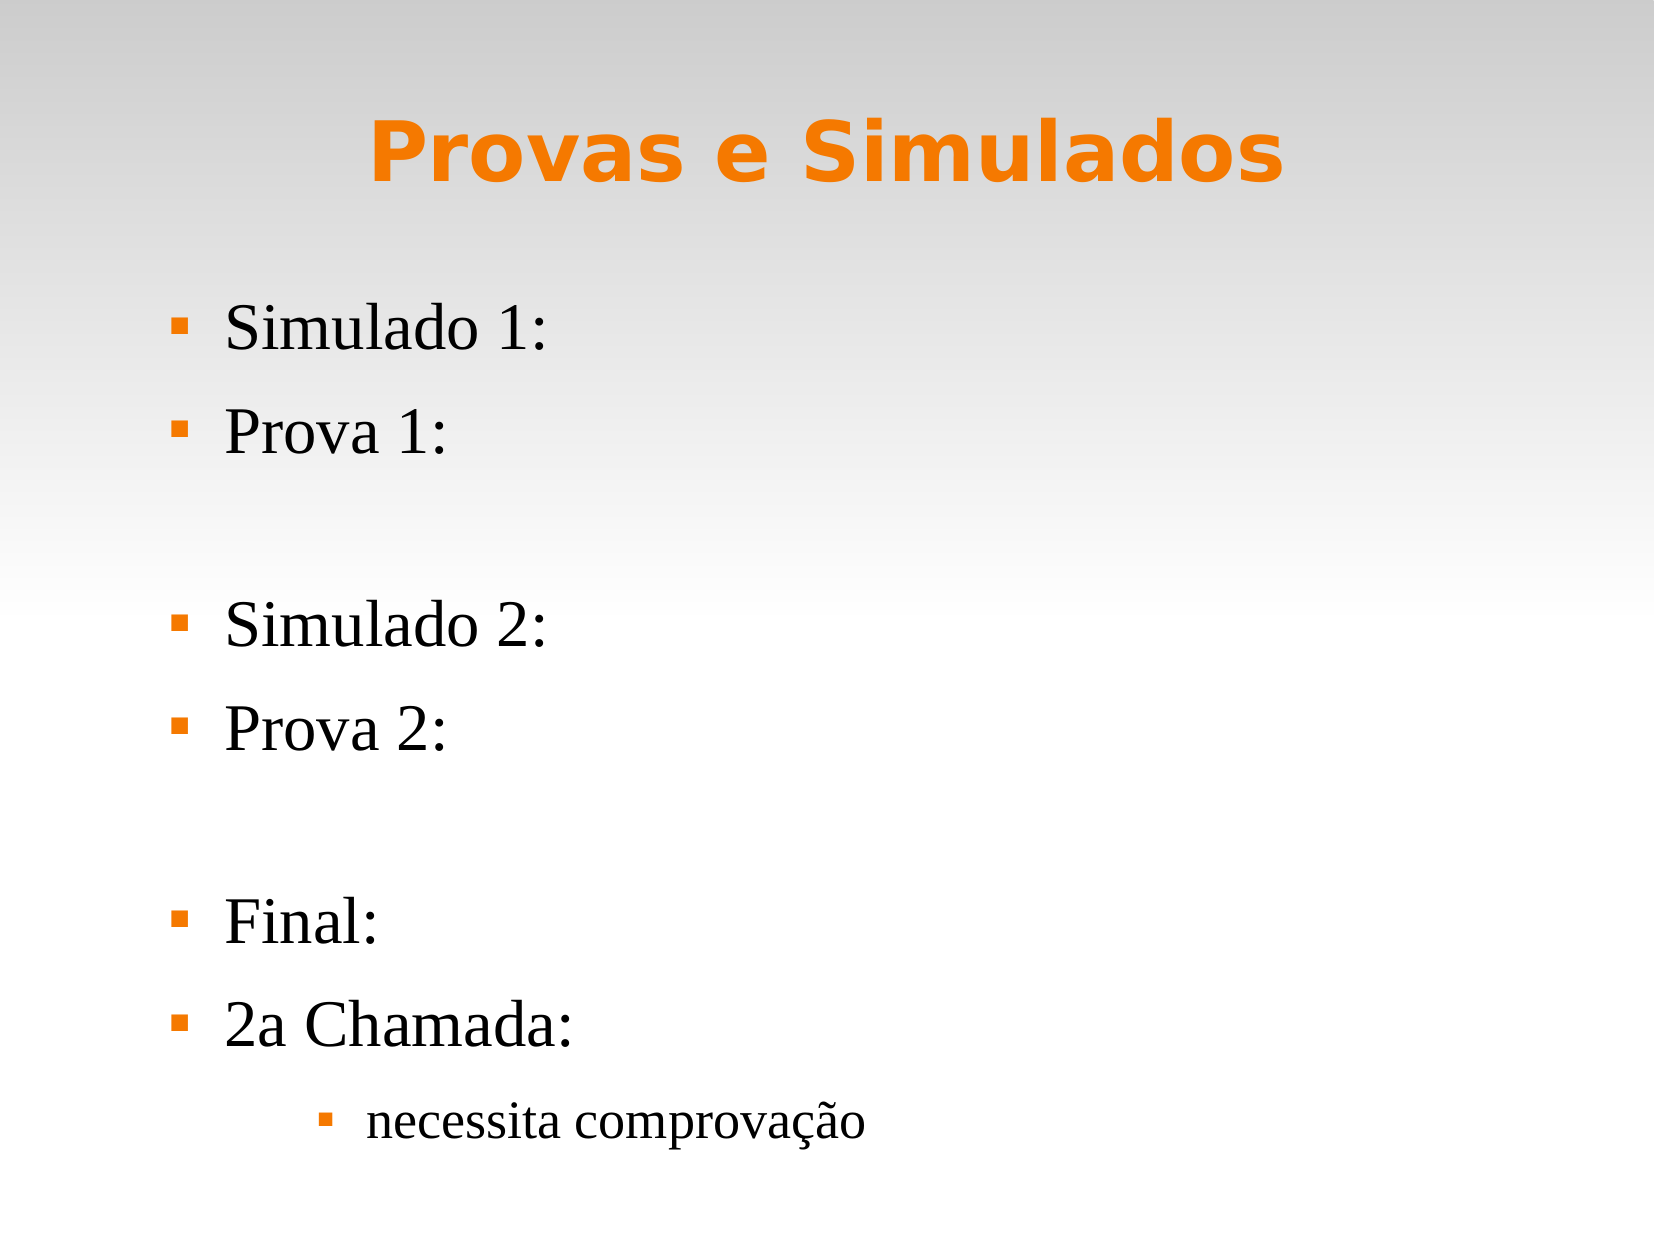

# Provas e Simulados
Simulado 1:
Prova 1:
Simulado 2:
Prova 2:
Final:
2a Chamada:
necessita comprovação